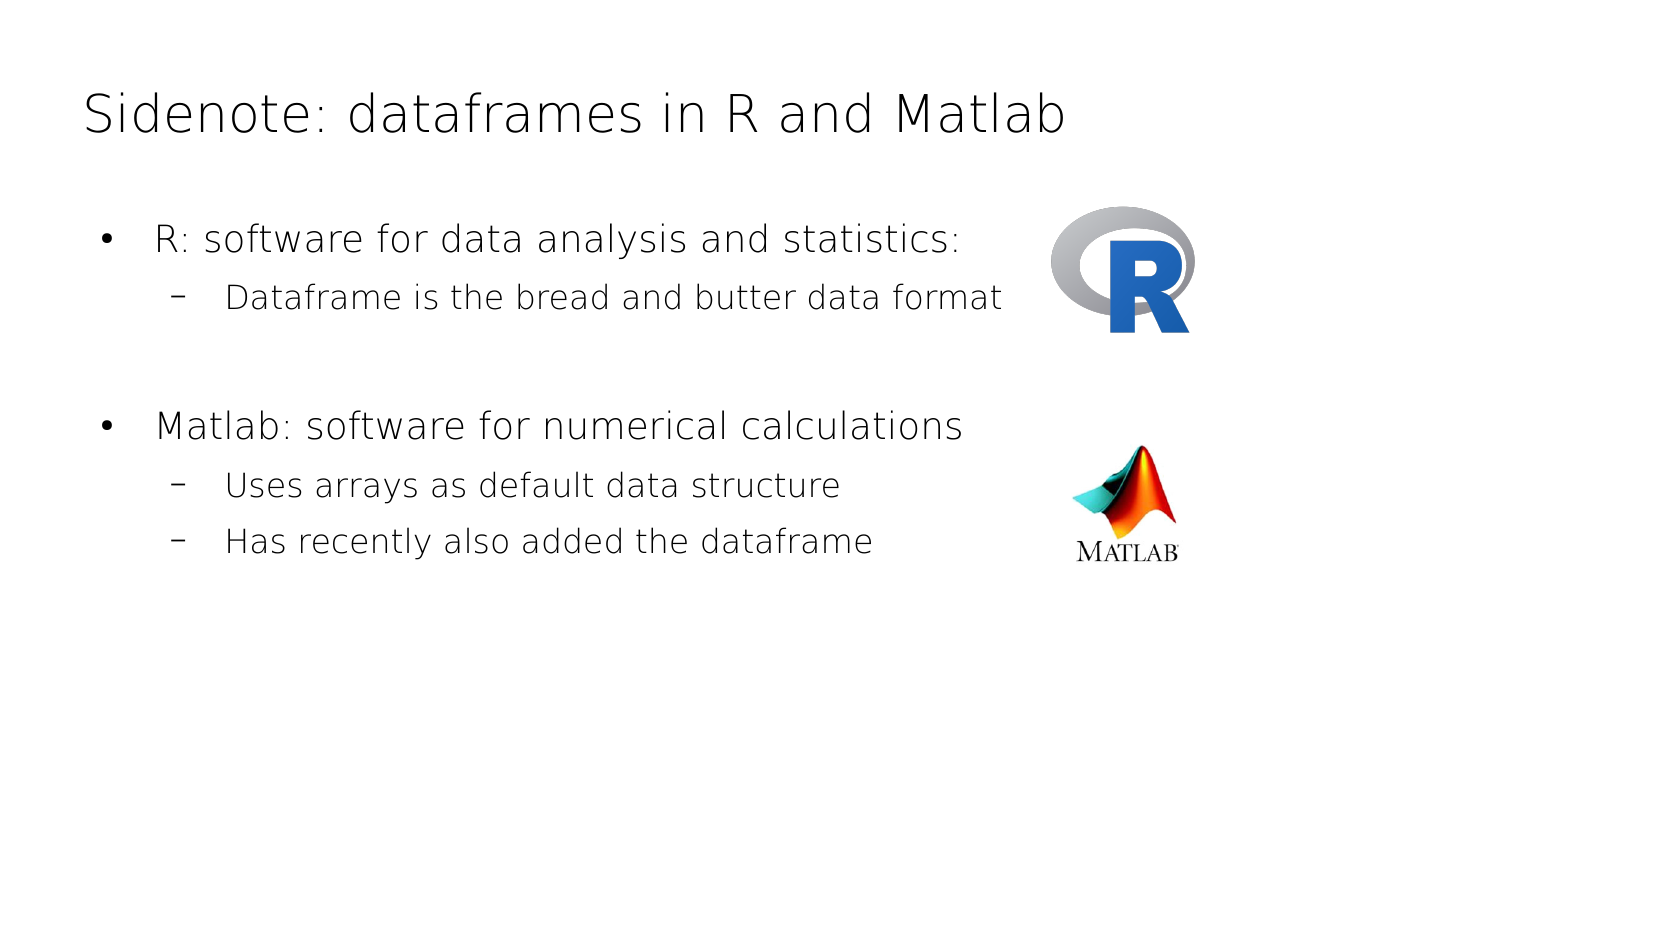

# Sidenote: dataframes in R and Matlab
R: software for data analysis and statistics:
Dataframe is the bread and butter data format
Matlab: software for numerical calculations
Uses arrays as default data structure
Has recently also added the dataframe